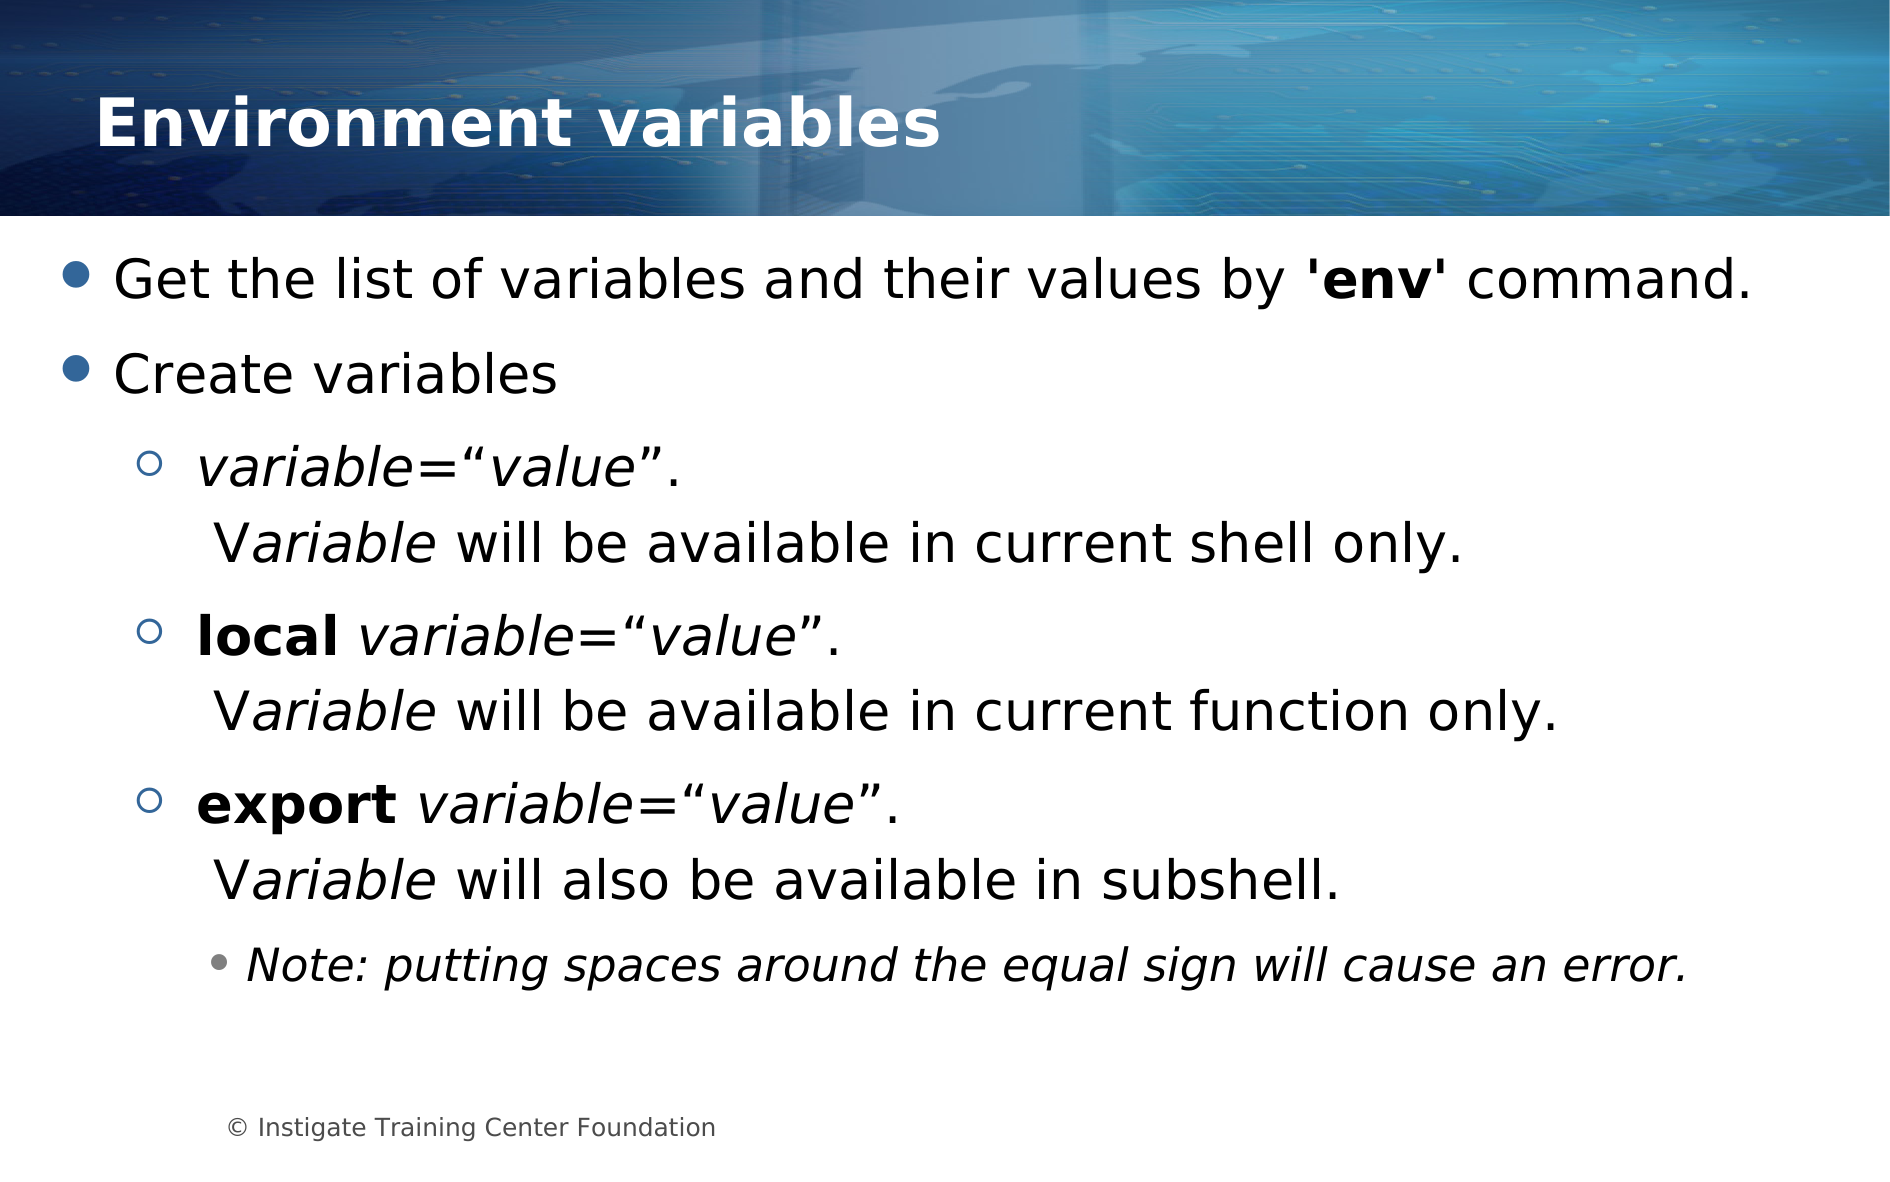

# Environment variables
Get the list of variables and their values by 'env' command.
Create variables
 variable=“value”.
 Variable will be available in current shell only.
 local variable=“value”.
 Variable will be available in current function only.
 export variable=“value”.
 Variable will also be available in subshell.
Note: putting spaces around the equal sign will cause an error.